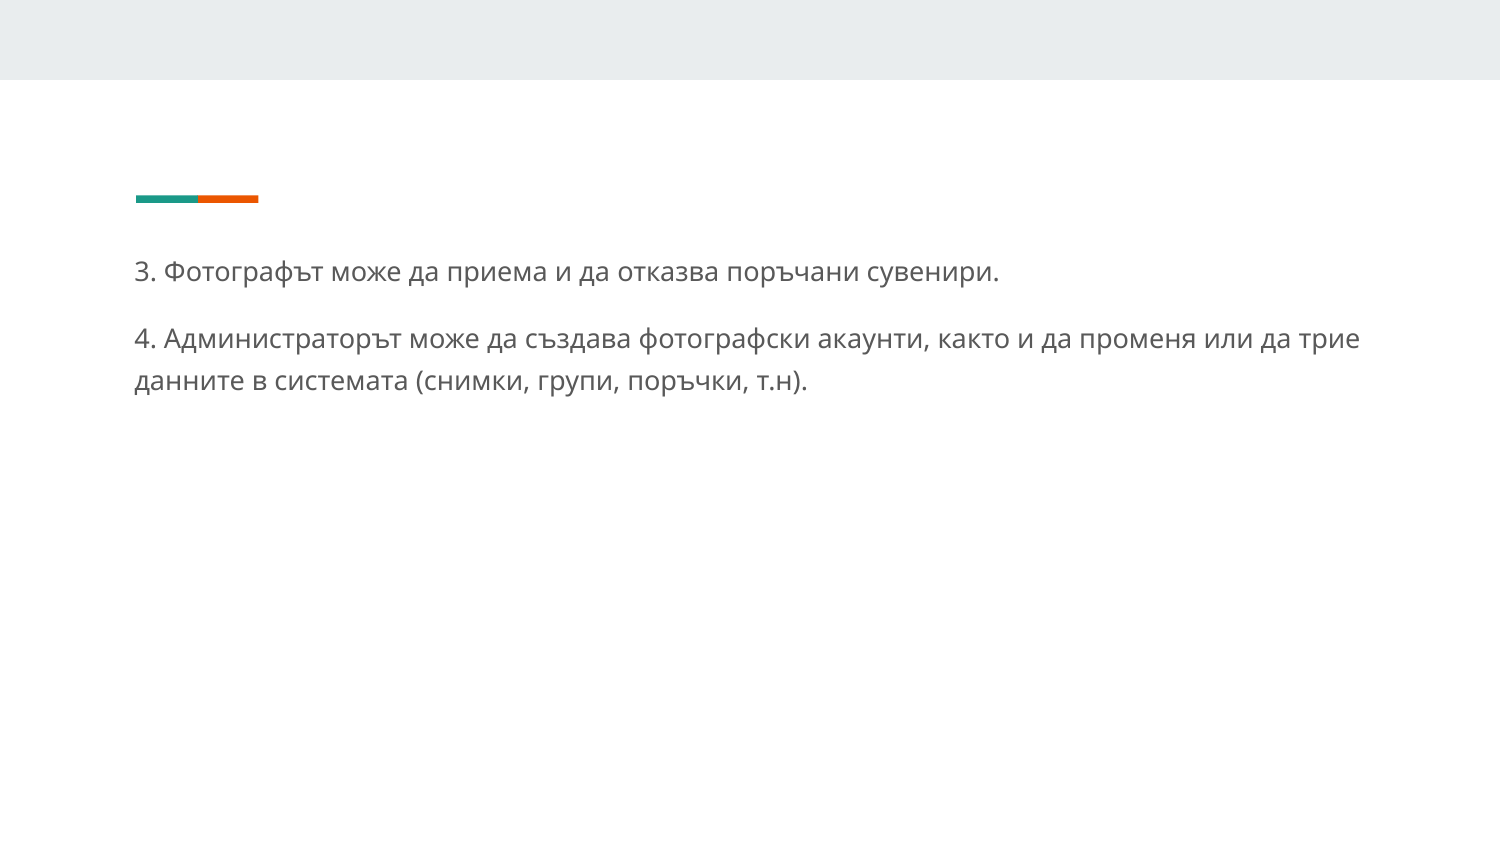

# 3. Фотографът може да приема и да отказва поръчани сувенири.
4. Администраторът може да създава фотографски акаунти, както и да променя или да трие данните в системата (снимки, групи, поръчки, т.н).